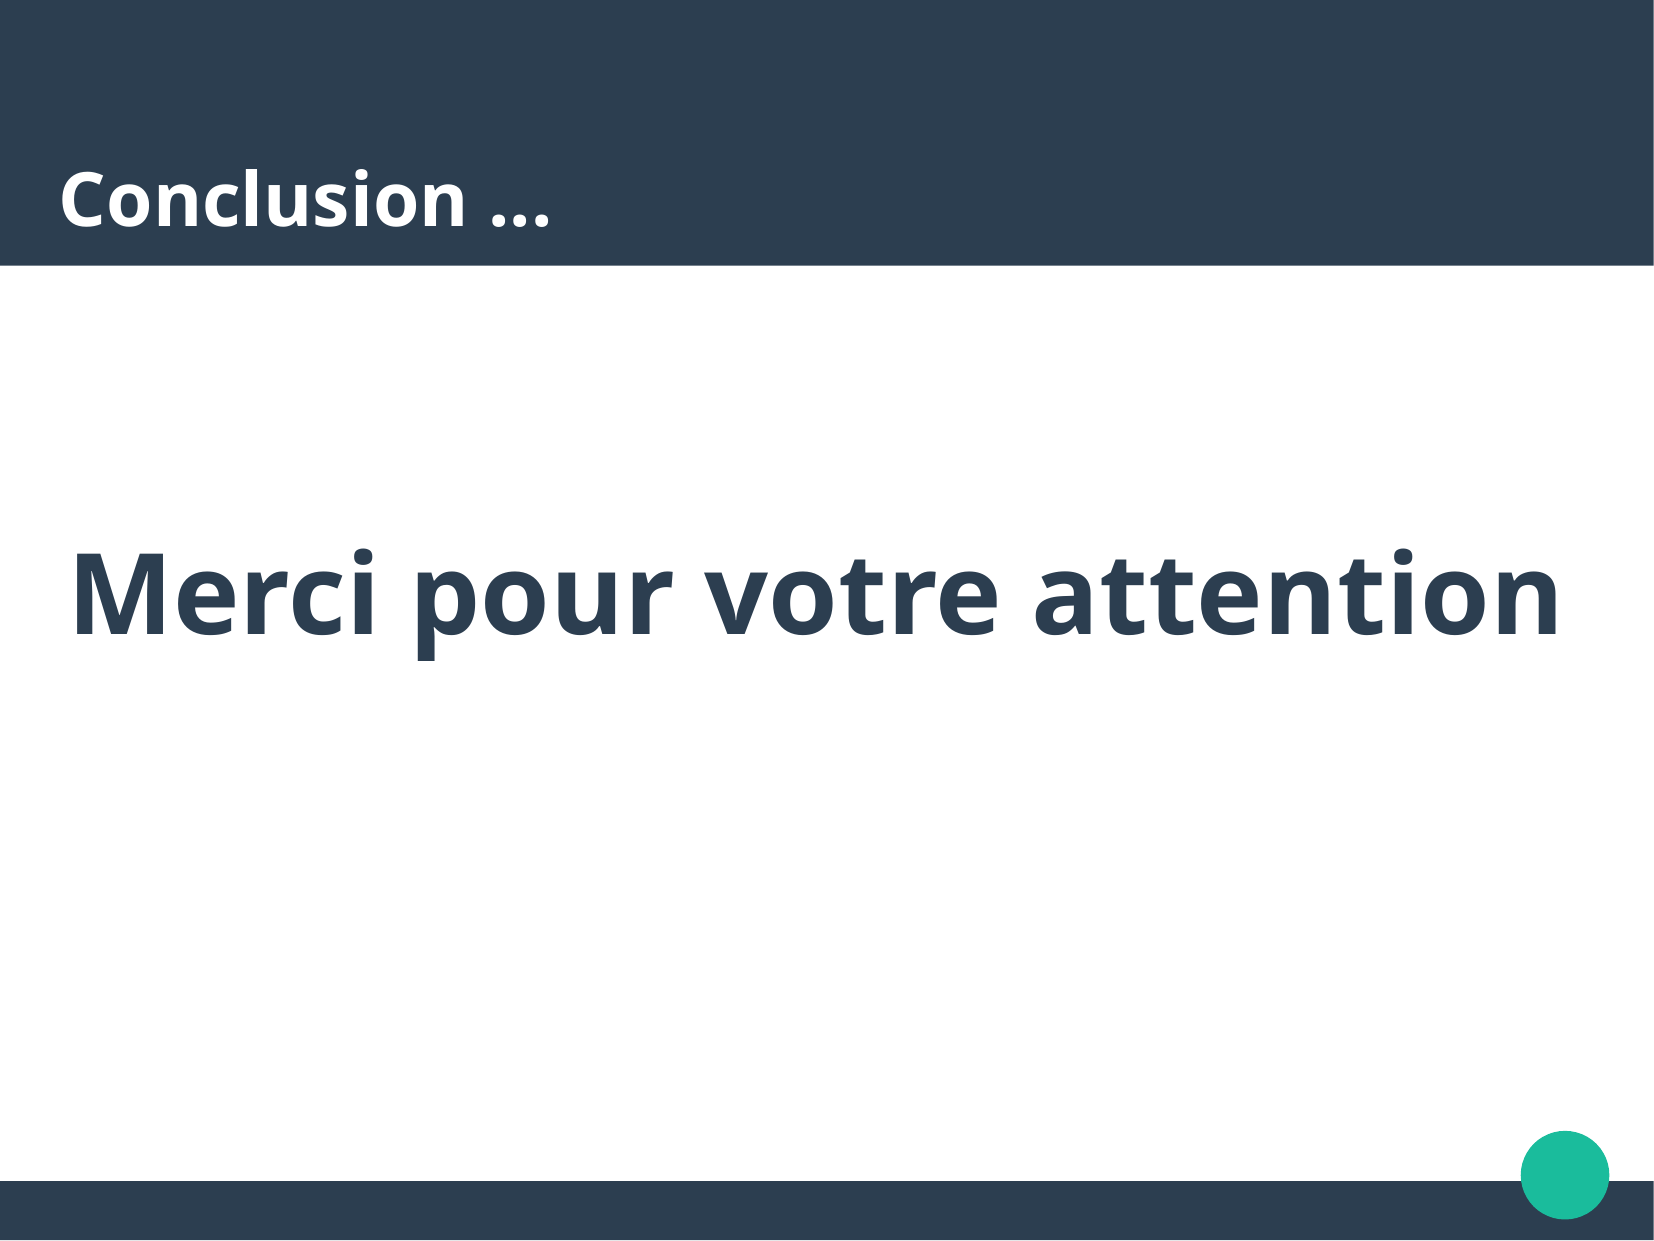

# Conclusion ...
Merci pour votre attention